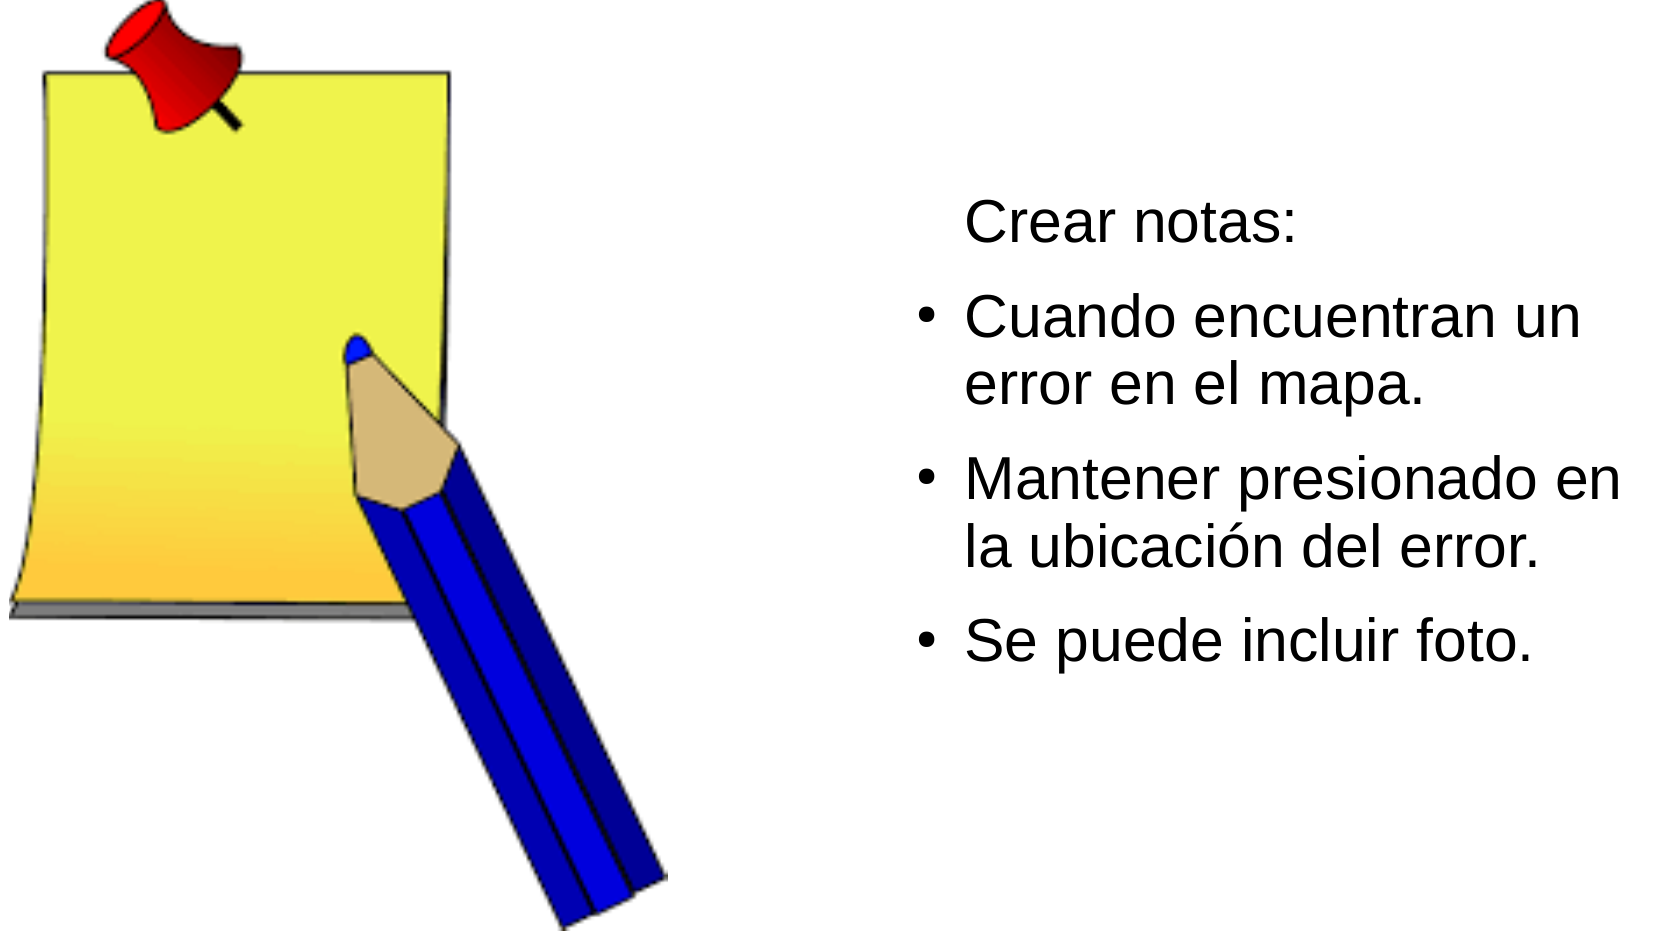

# Crear notas:
Cuando encuentran un error en el mapa.
Mantener presionado en la ubicación del error.
Se puede incluir foto.